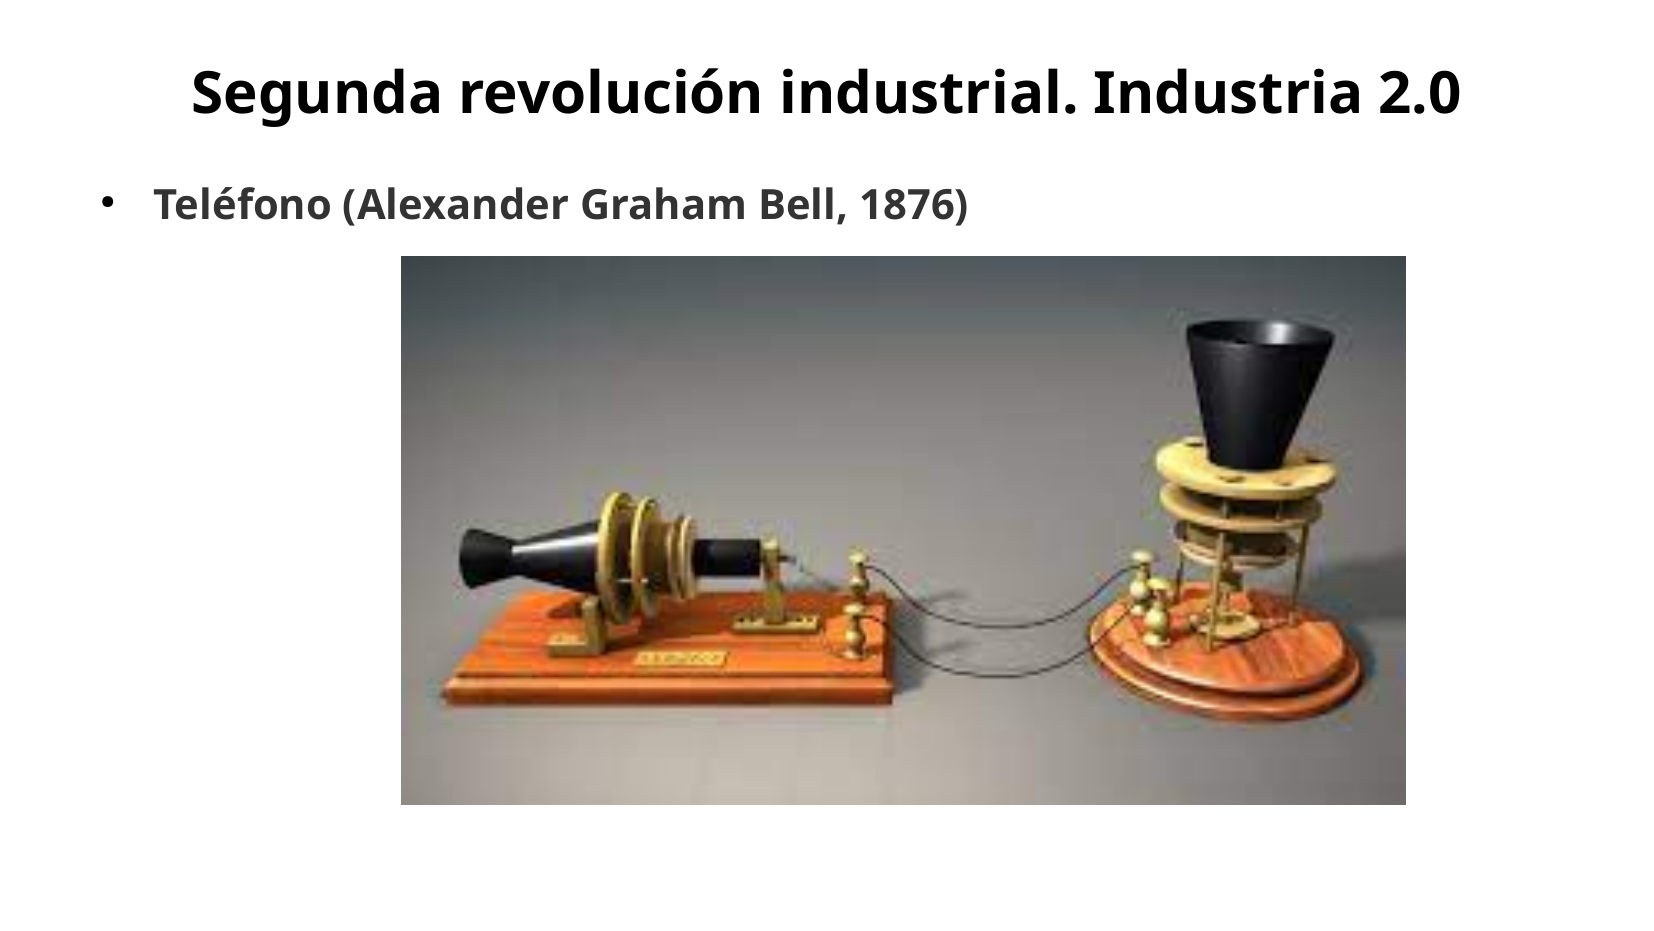

# Segunda revolución industrial. Industria 2.0
Teléfono (Alexander Graham Bell, 1876)